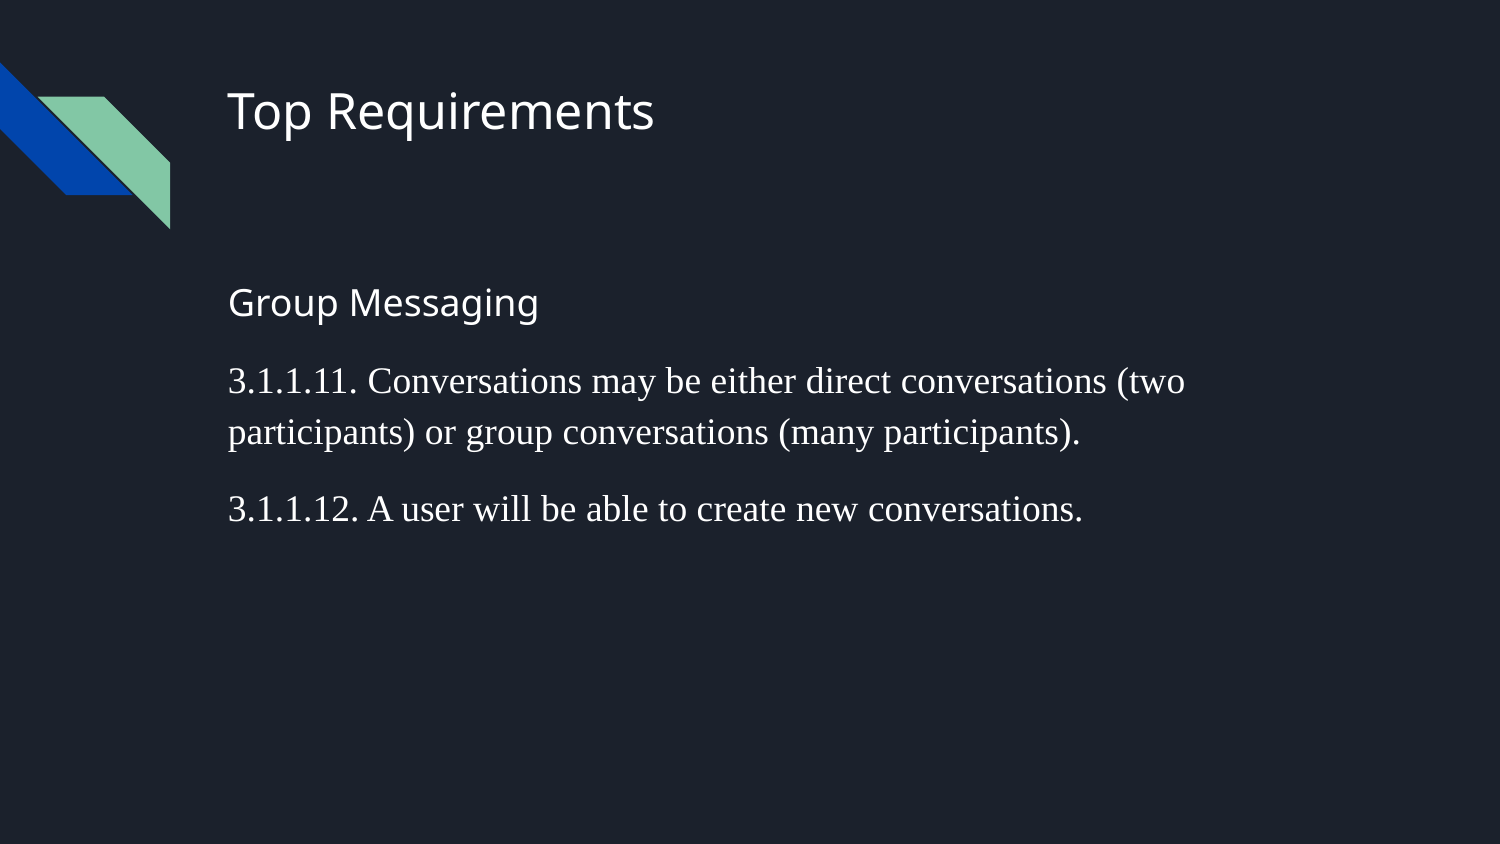

# Top Requirements
Group Messaging
3.1.1.11. Conversations may be either direct conversations (two participants) or group conversations (many participants).
3.1.1.12. A user will be able to create new conversations.